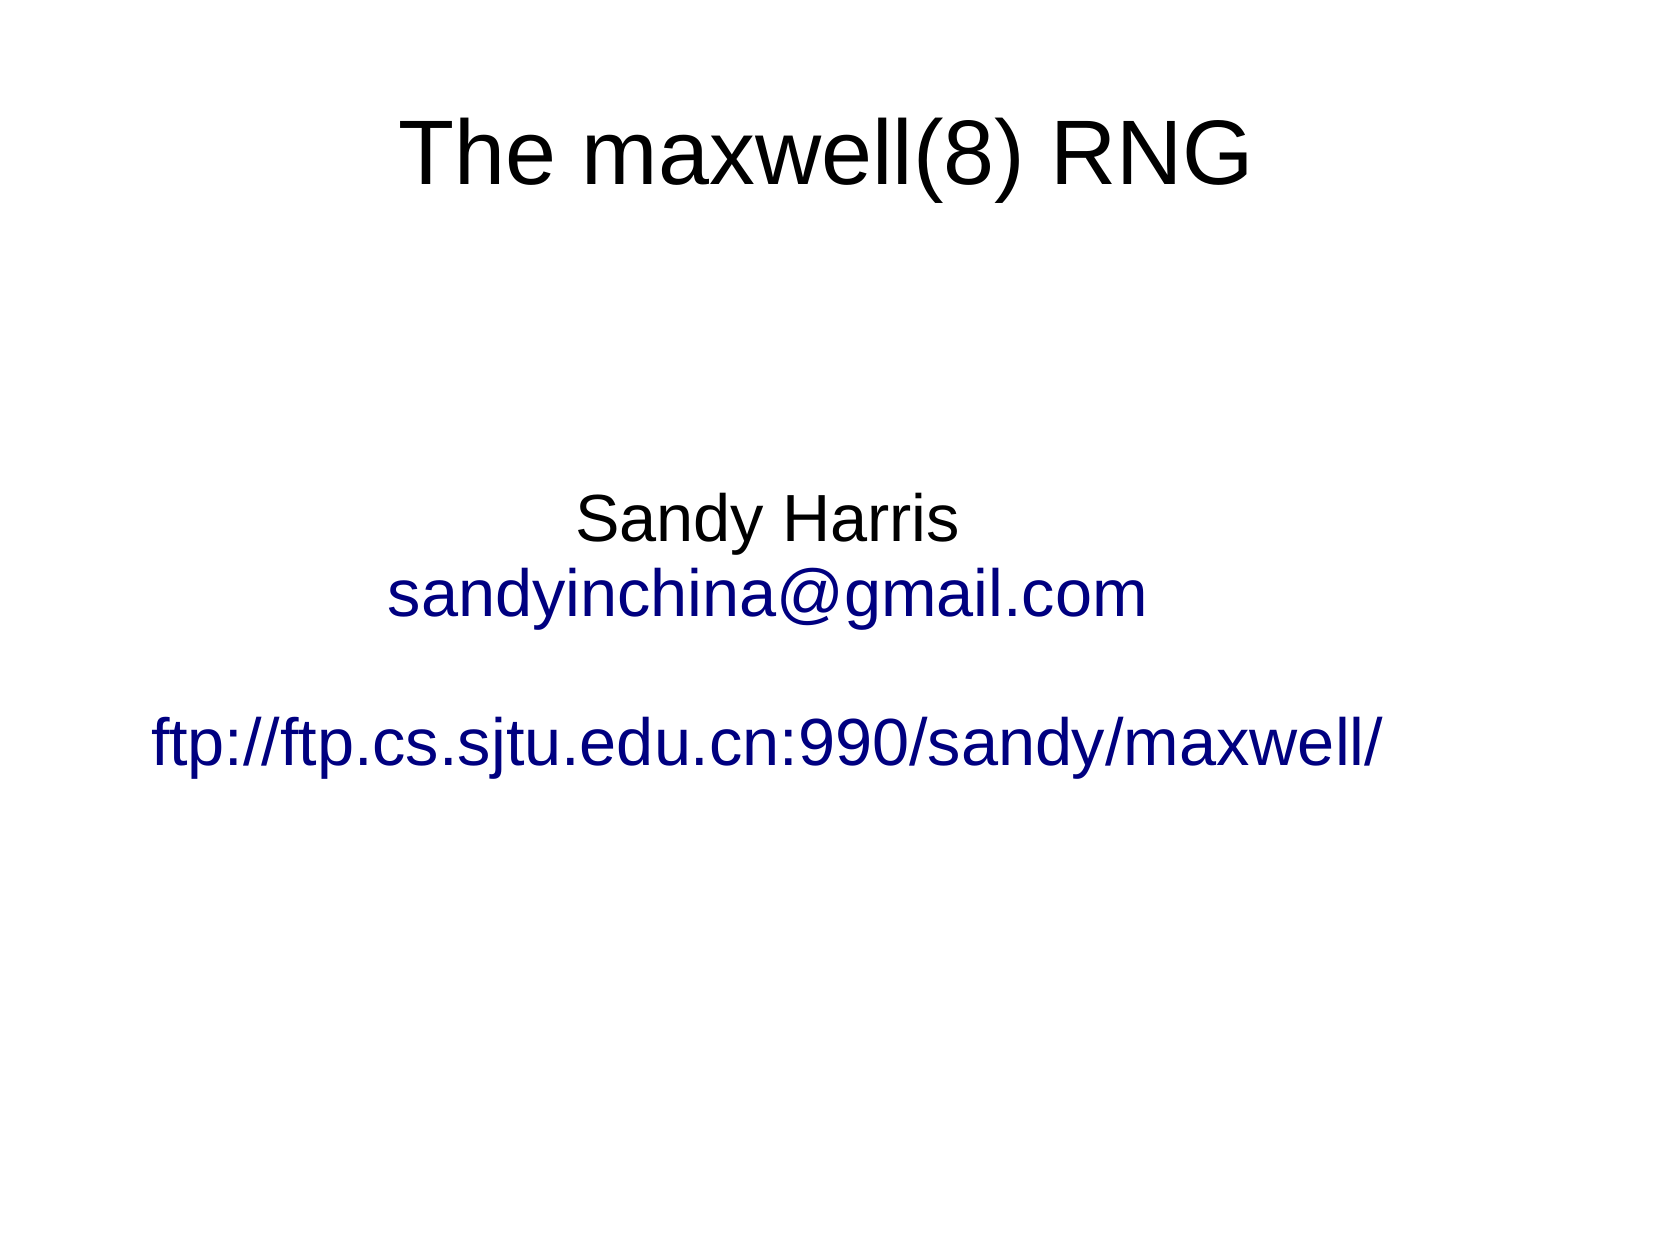

# The maxwell(8) RNG
Sandy Harris
sandyinchina@gmail.com
ftp://ftp.cs.sjtu.edu.cn:990/sandy/maxwell/